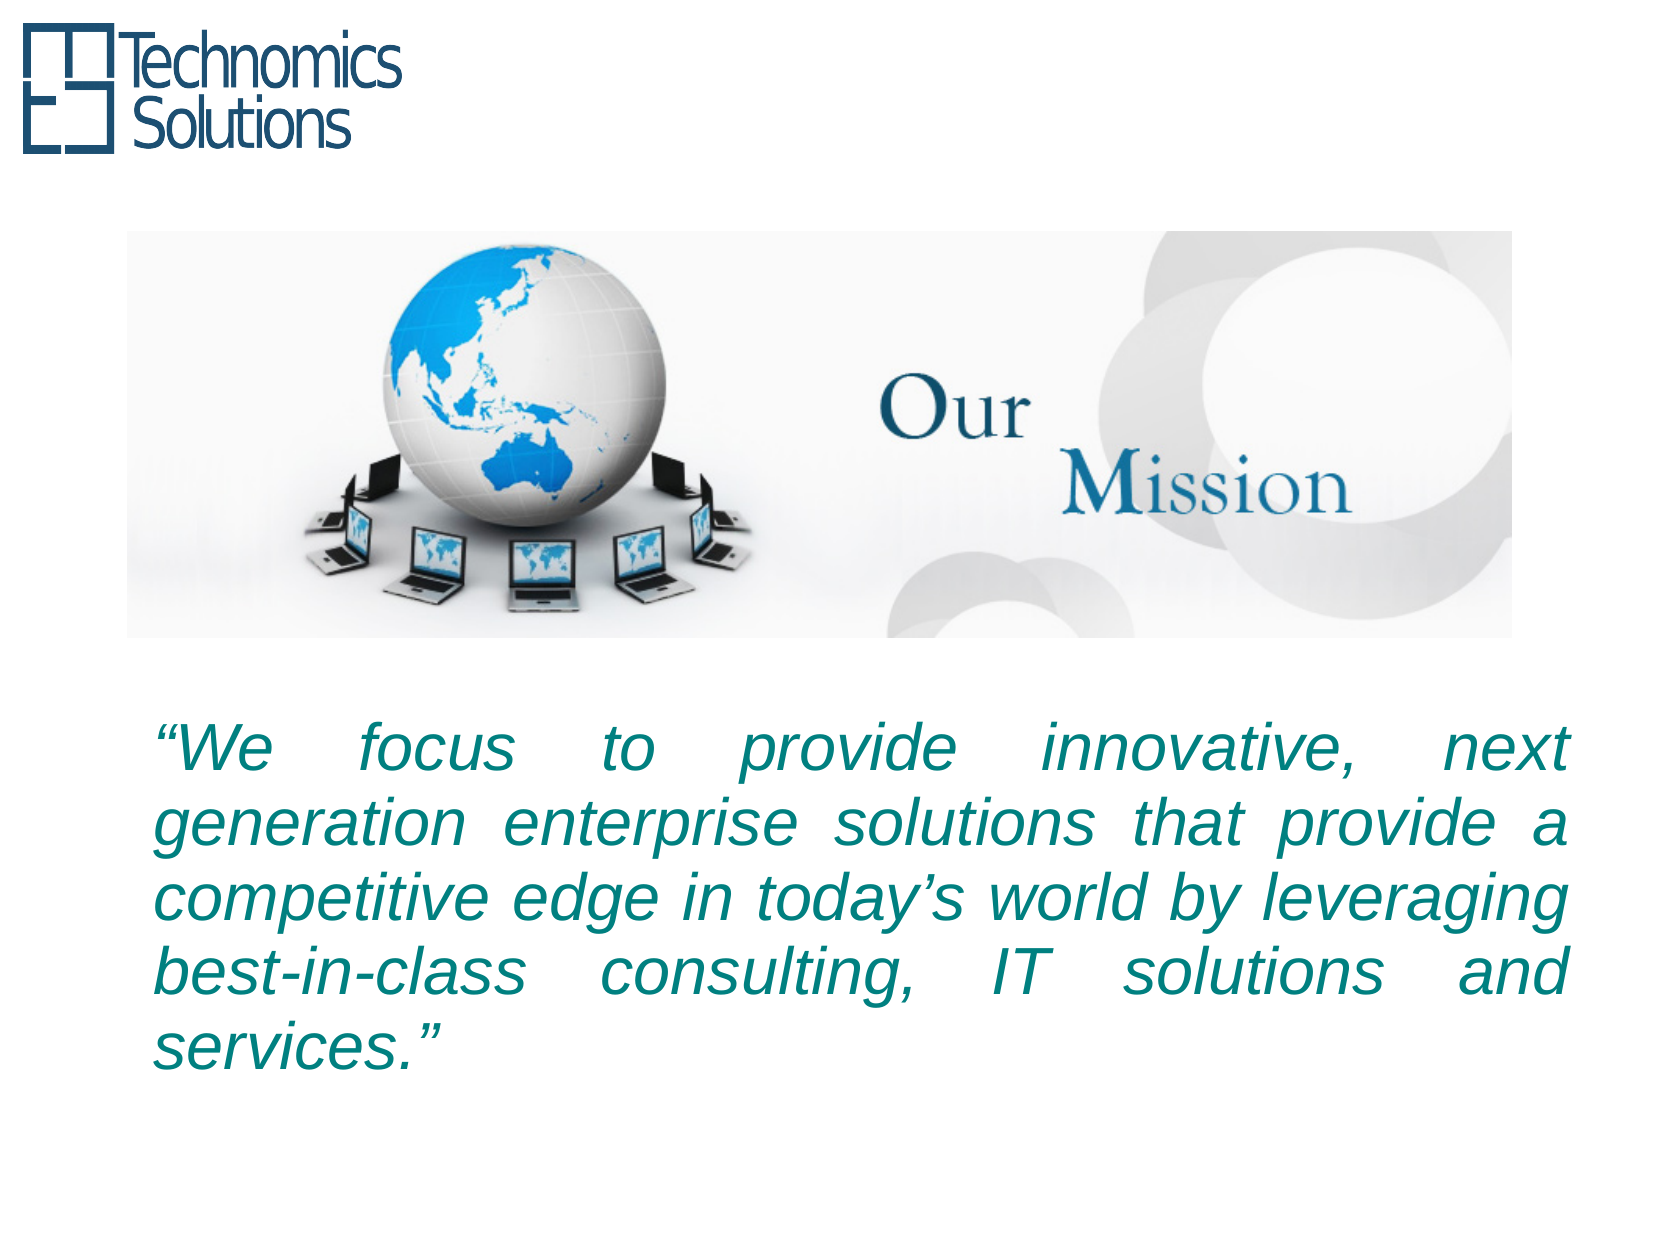

# “We focus to provide innovative, next generation enterprise solutions that provide a competitive edge in today’s world by leveraging best-in-class consulting, IT solutions and services.”